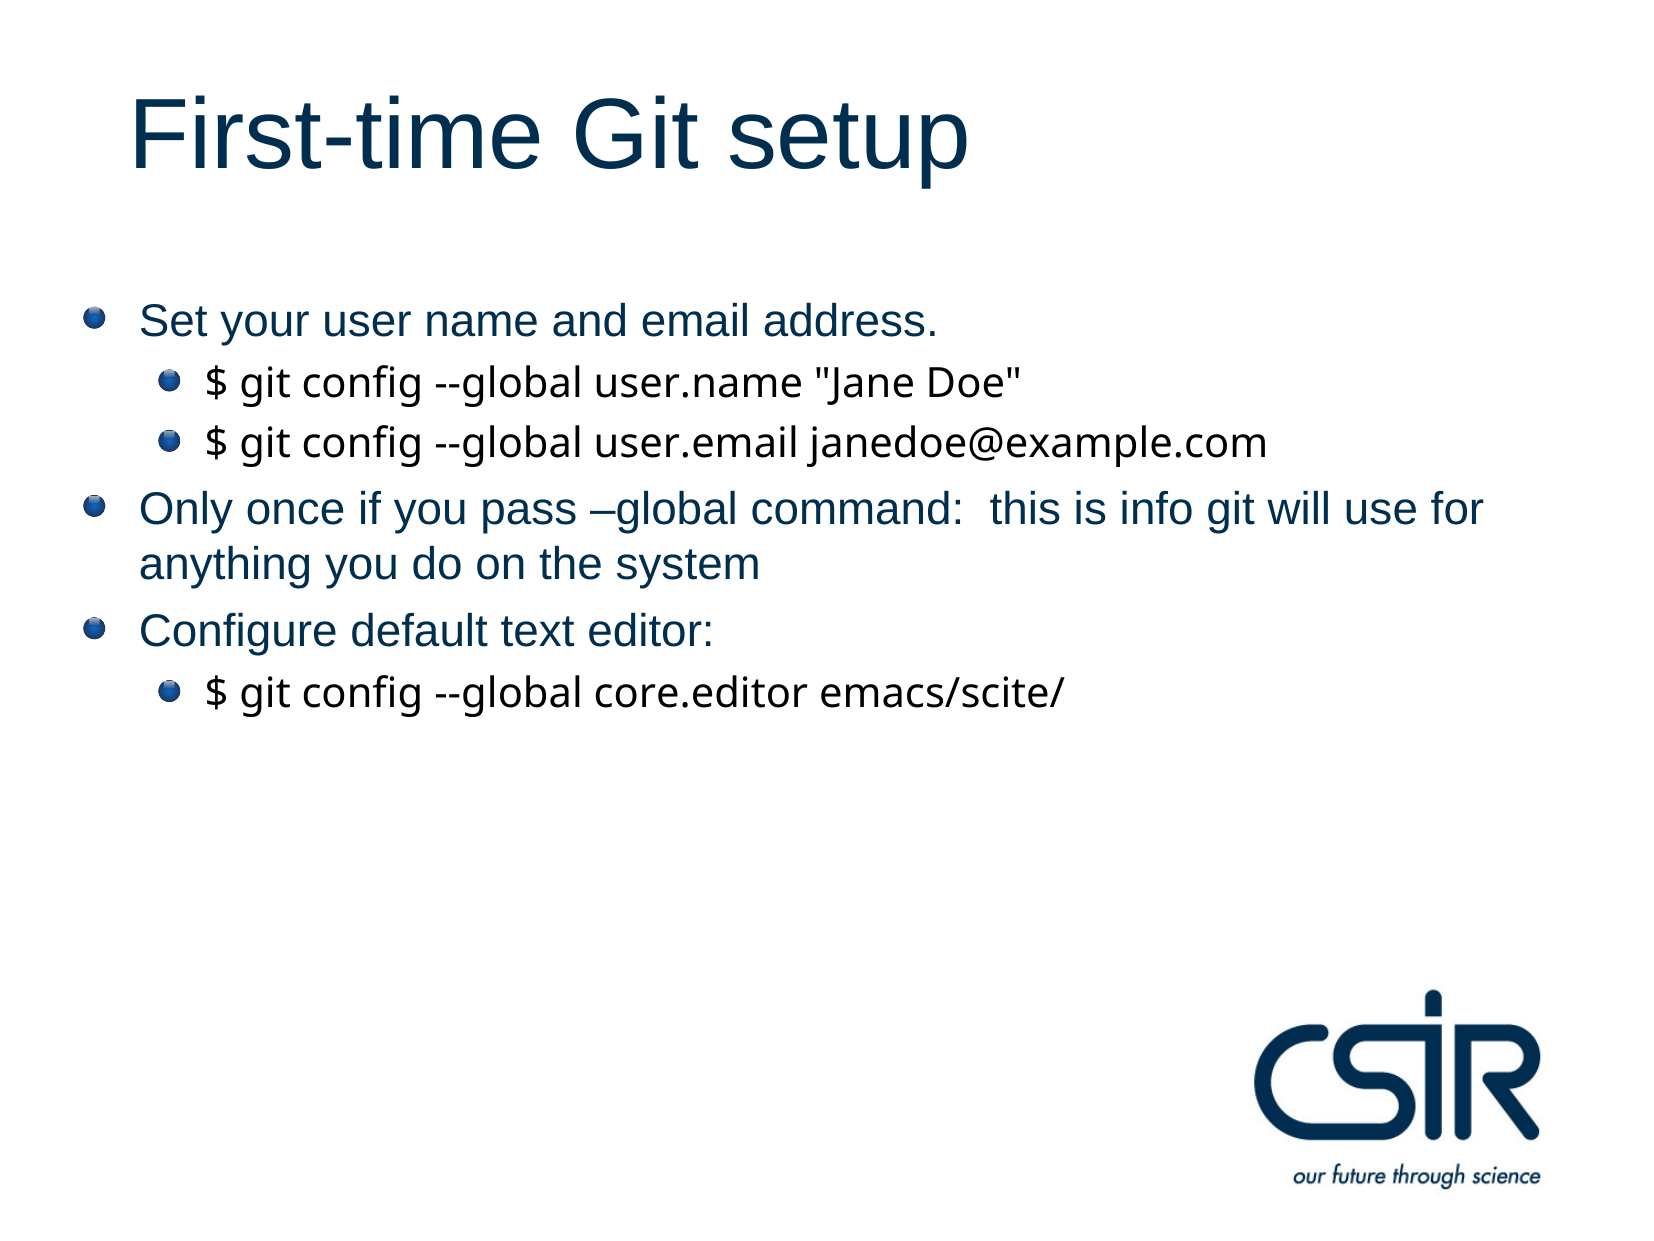

# First-time Git setup
Set your user name and email address.
$ git config --global user.name "Jane Doe"
$ git config --global user.email janedoe@example.com
Only once if you pass –global command: this is info git will use for anything you do on the system
Configure default text editor:
$ git config --global core.editor emacs/scite/